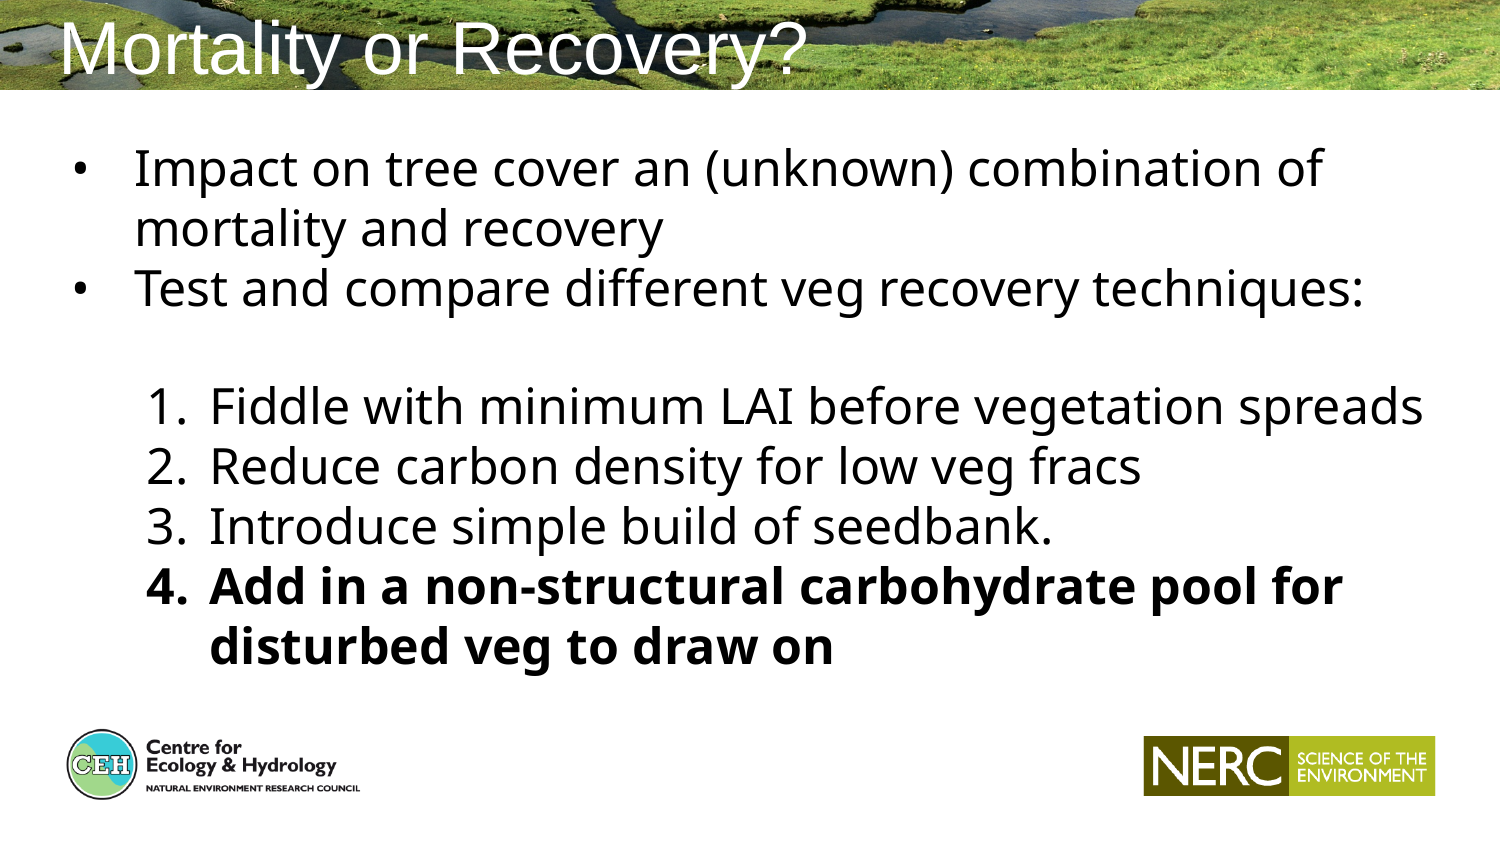

# Mortality or Recovery?
Impact on tree cover an (unknown) combination of mortality and recovery
Test and compare different veg recovery techniques:
Fiddle with minimum LAI before vegetation spreads
Reduce carbon density for low veg fracs
Introduce simple build of seedbank.
Add in a non-structural carbohydrate pool for disturbed veg to draw on